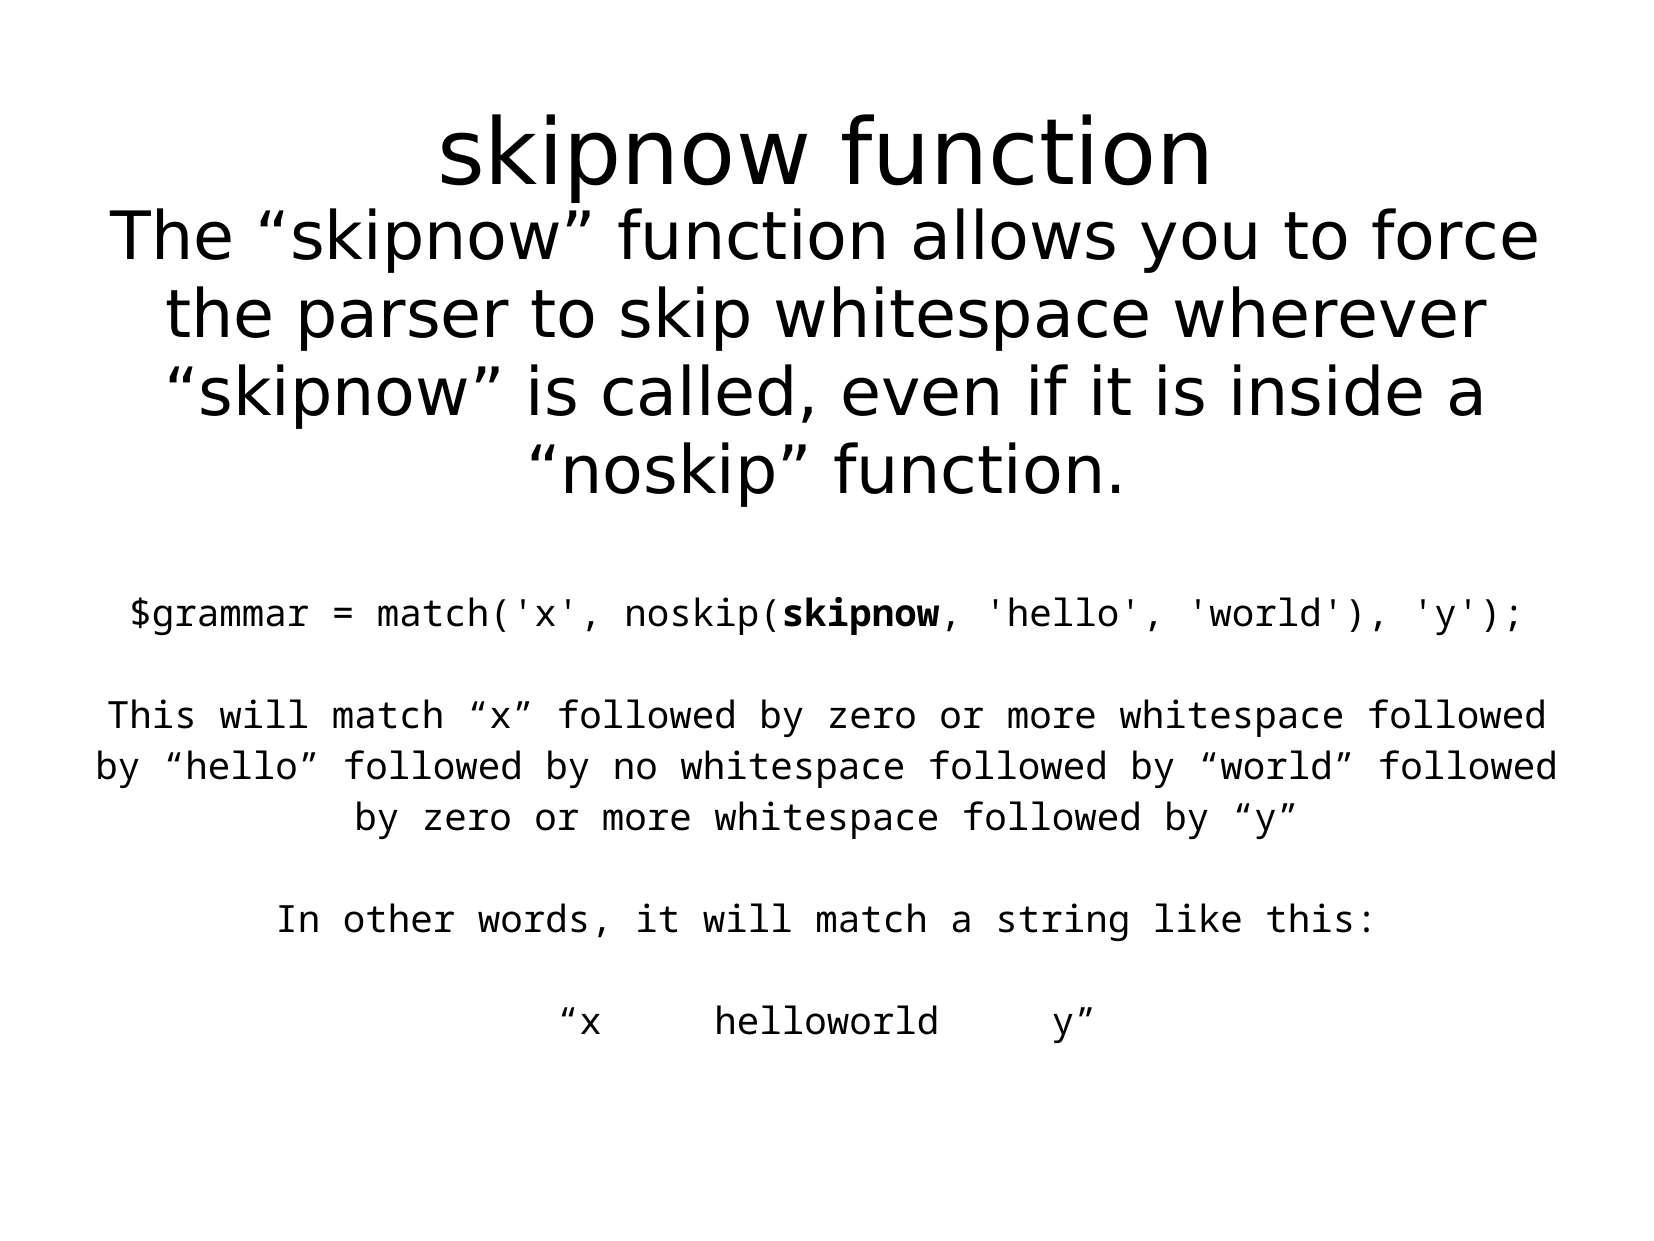

# skipnow function
The “skipnow” function allows you to force the parser to skip whitespace wherever “skipnow” is called, even if it is inside a “noskip” function.
$grammar = match('x', noskip(skipnow, 'hello', 'world'), 'y');
This will match “x” followed by zero or more whitespace followed by “hello” followed by no whitespace followed by “world” followed by zero or more whitespace followed by “y”
In other words, it will match a string like this:
“x helloworld y”